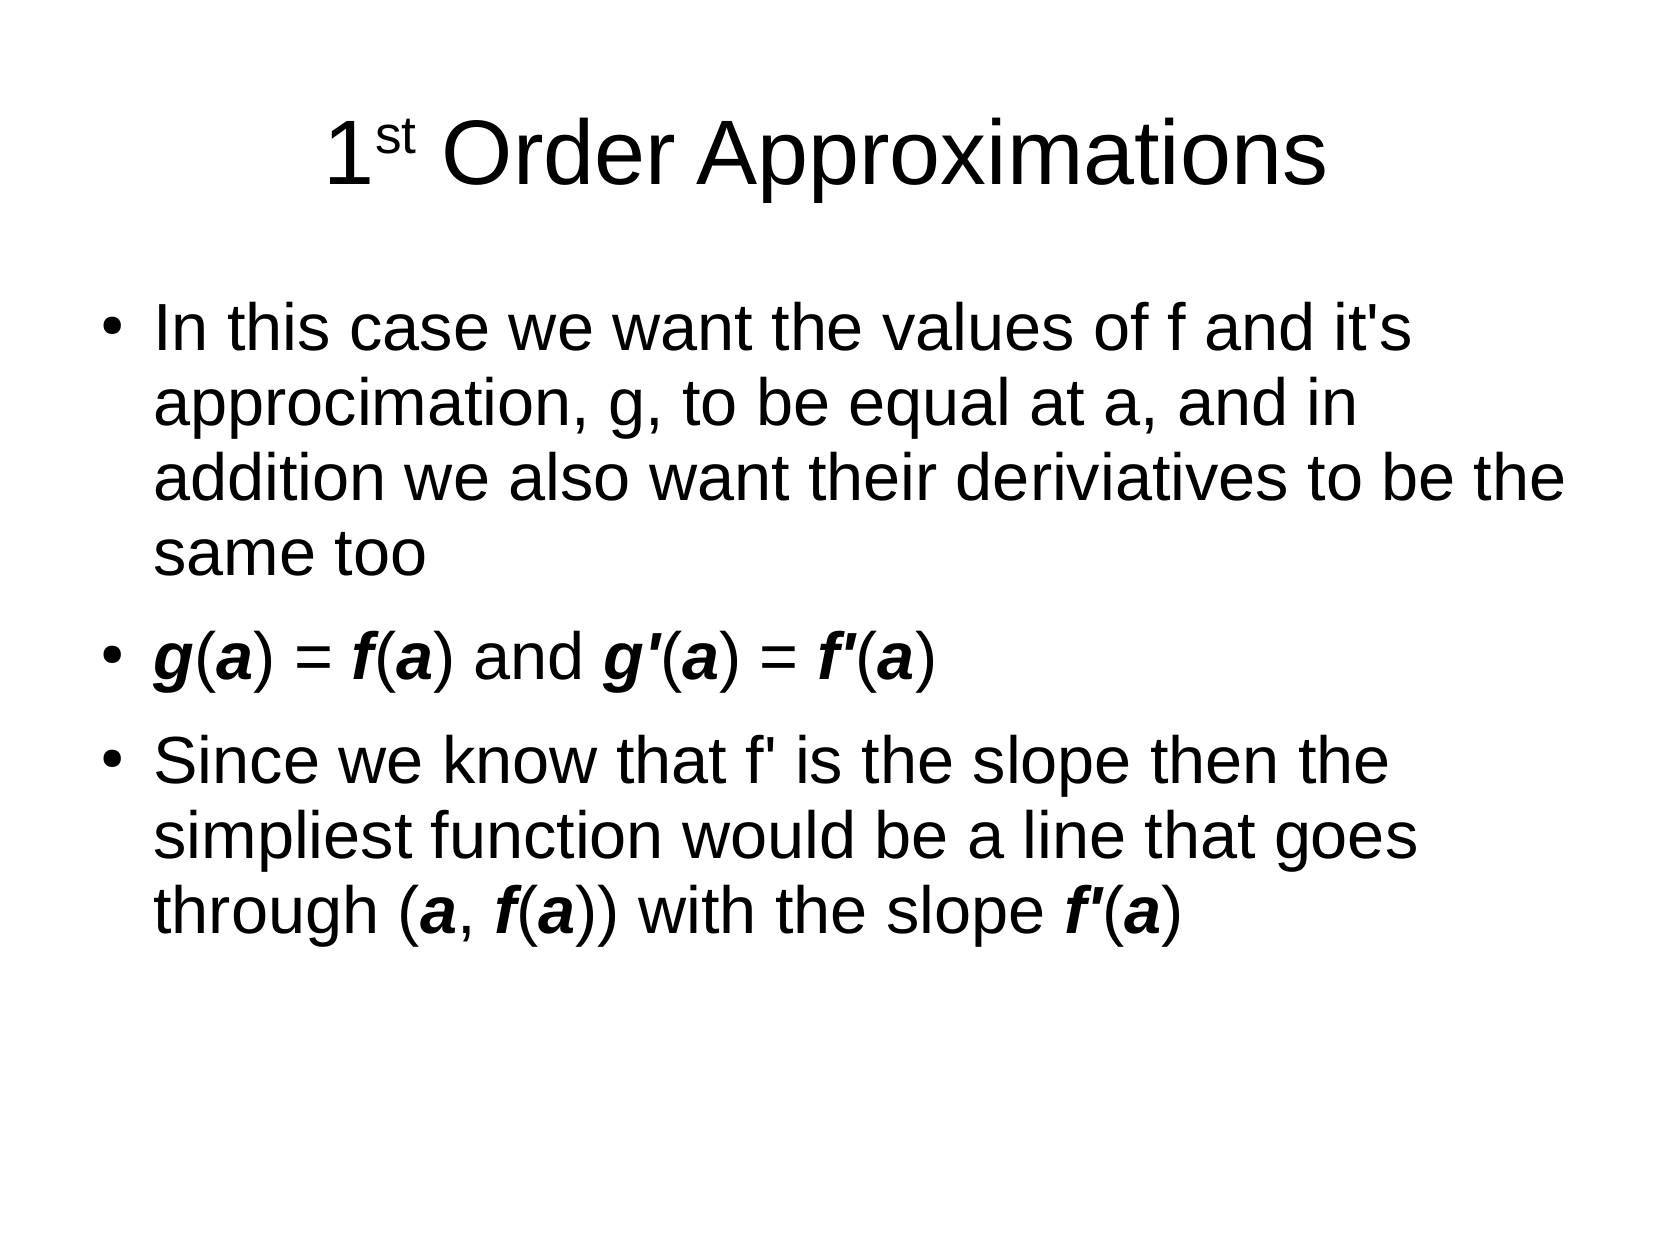

# 1st Order Approximations
In this case we want the values of f and it's approcimation, g, to be equal at a, and in addition we also want their deriviatives to be the same too
g(a) = f(a) and g'(a) = f'(a)
Since we know that f' is the slope then the simpliest function would be a line that goes through (a, f(a)) with the slope f'(a)